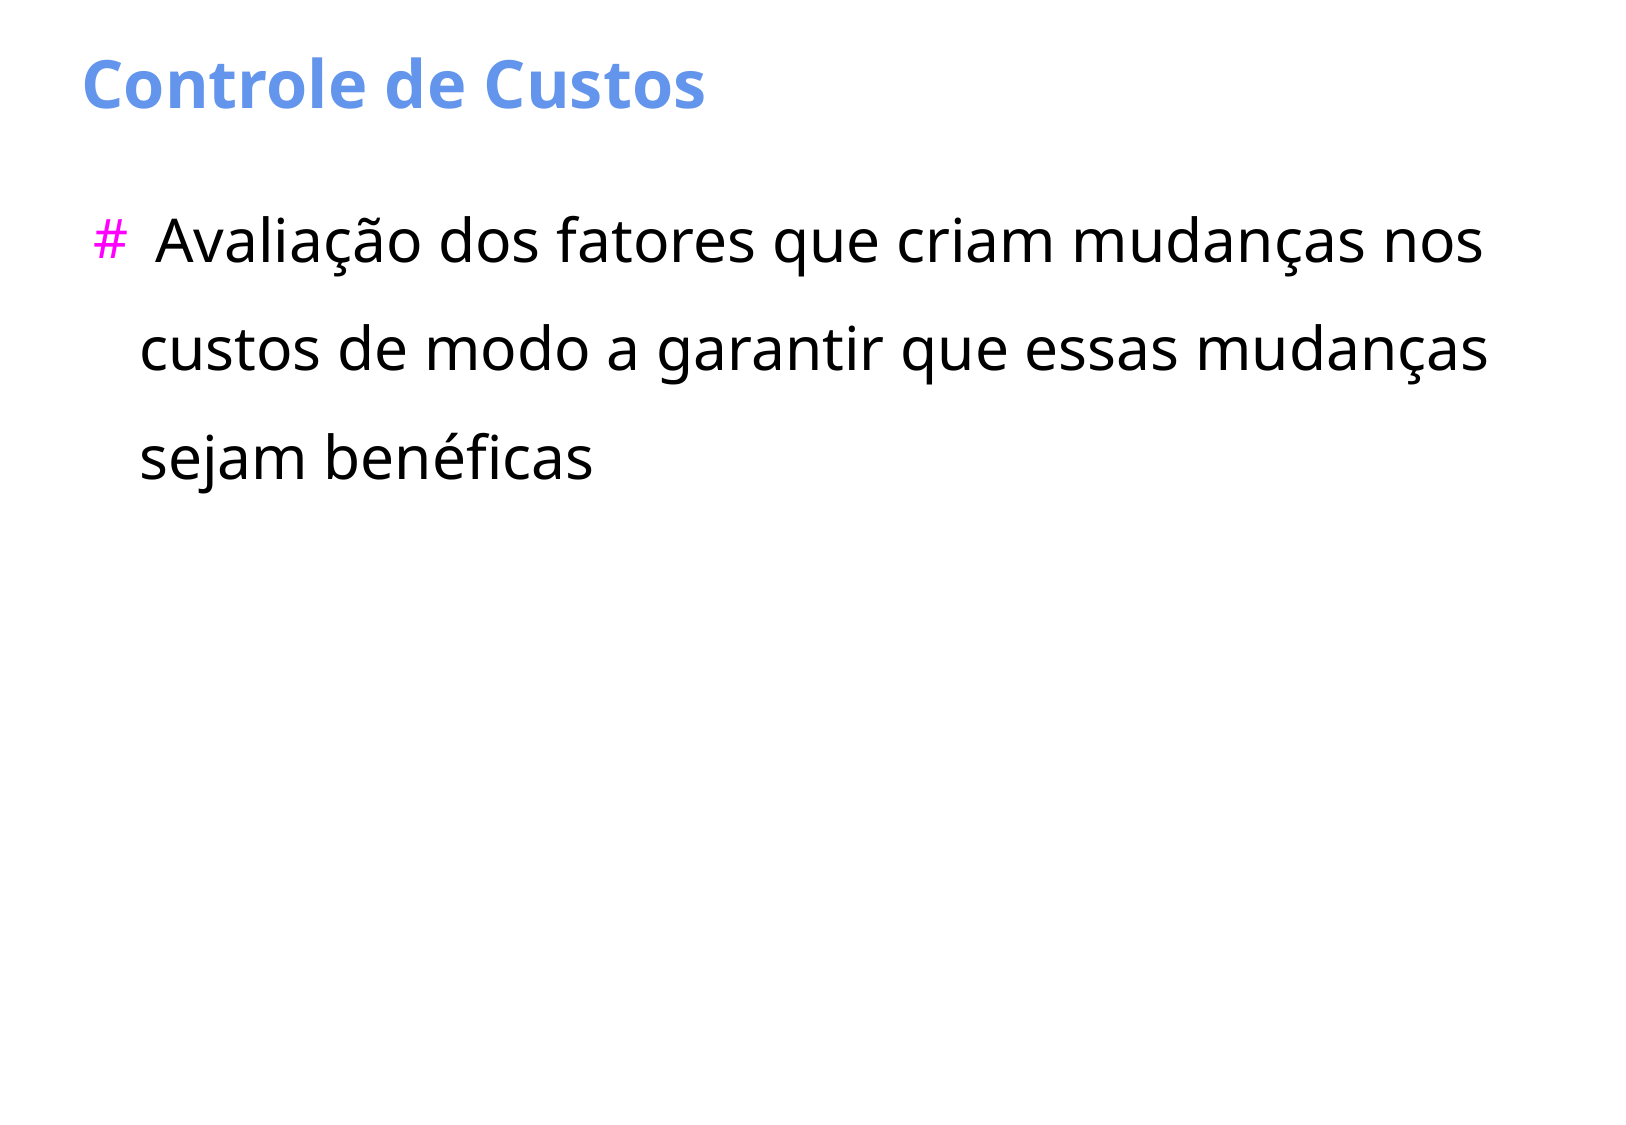

# Controle de Custos
 Avaliação dos fatores que criam mudanças nos custos de modo a garantir que essas mudanças sejam benéficas